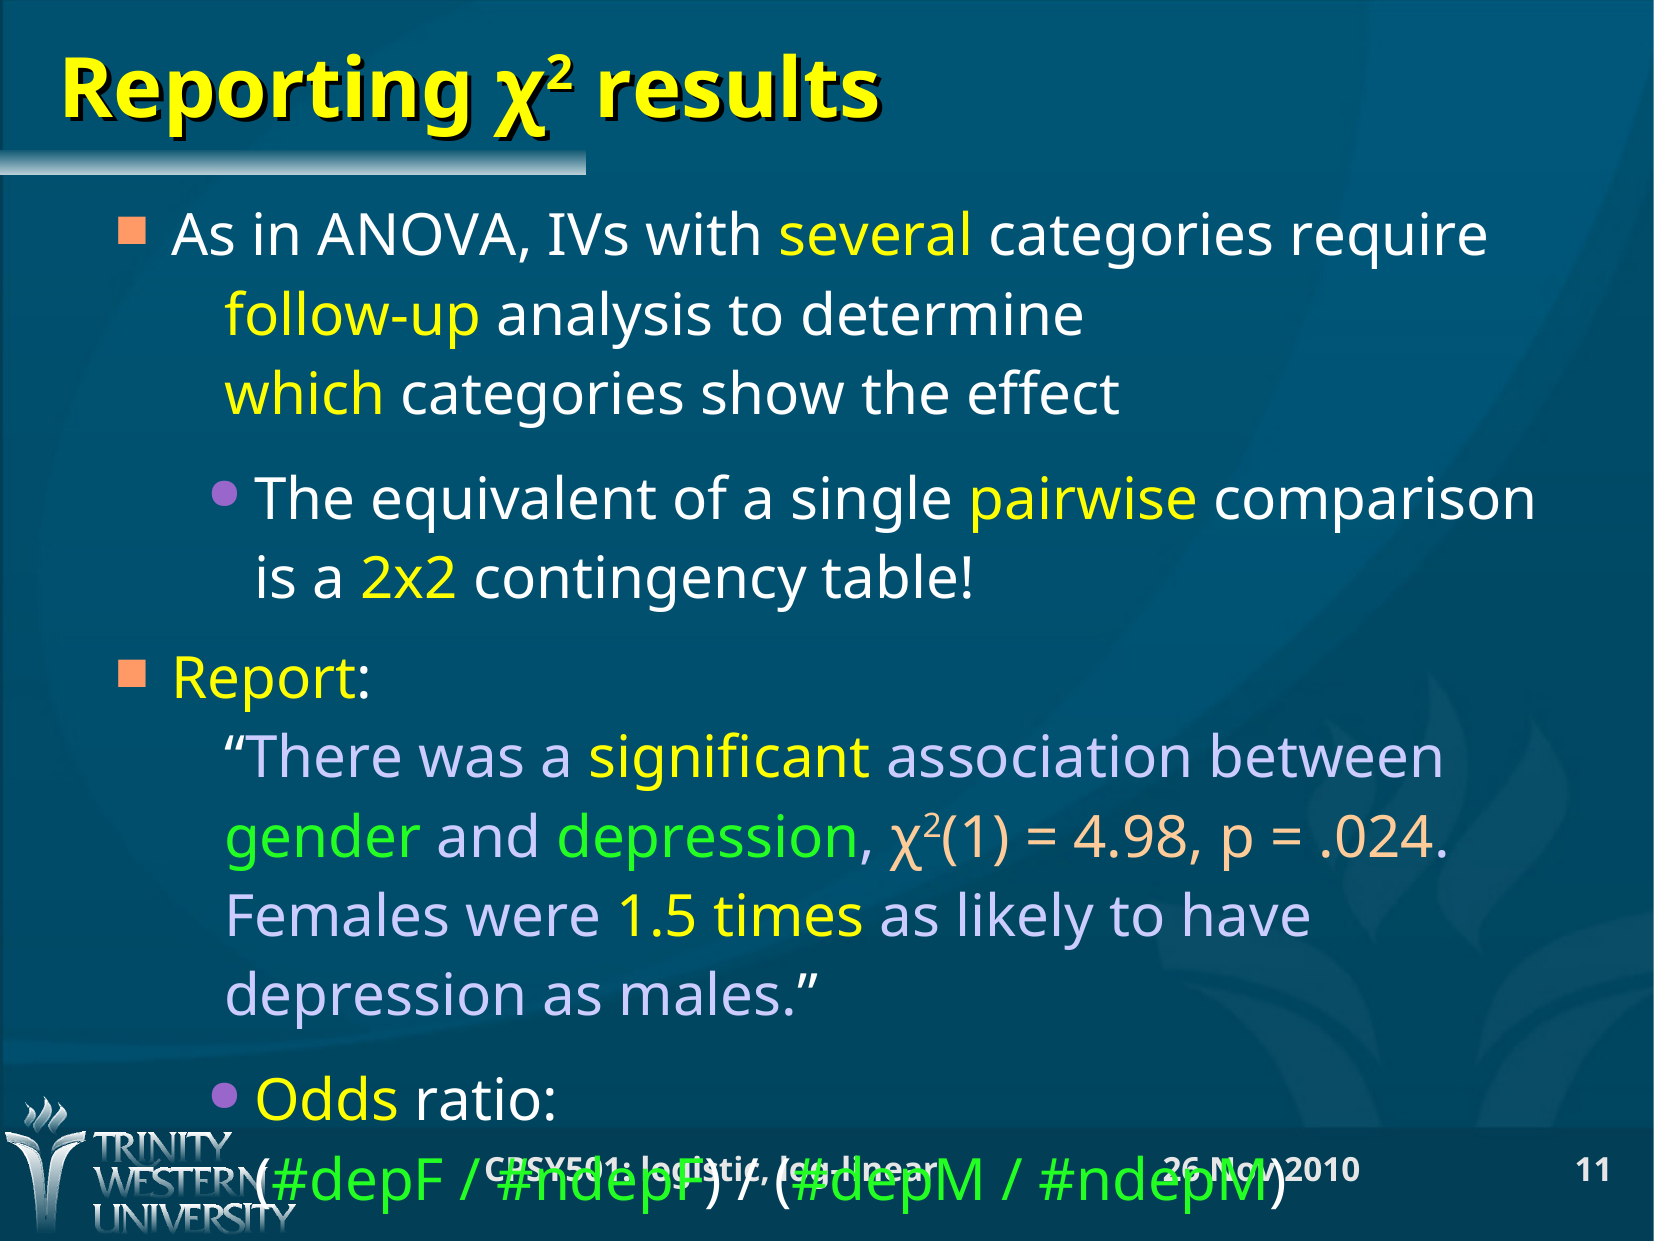

# Reporting χ2 results
As in ANOVA, IVs with several categories require follow-up analysis to determine
which categories show the effect
The equivalent of a single pairwise comparison is a 2x2 contingency table!
Report:
“There was a significant association between gender and depression, χ2(1) = 4.98, p = .024. Females were 1.5 times as likely to have depression as males.”
Odds ratio:
(#depF / #ndepF) / (#depM / #ndepM)
CPSY501: logistic, log-linear
26 Nov 2010
11